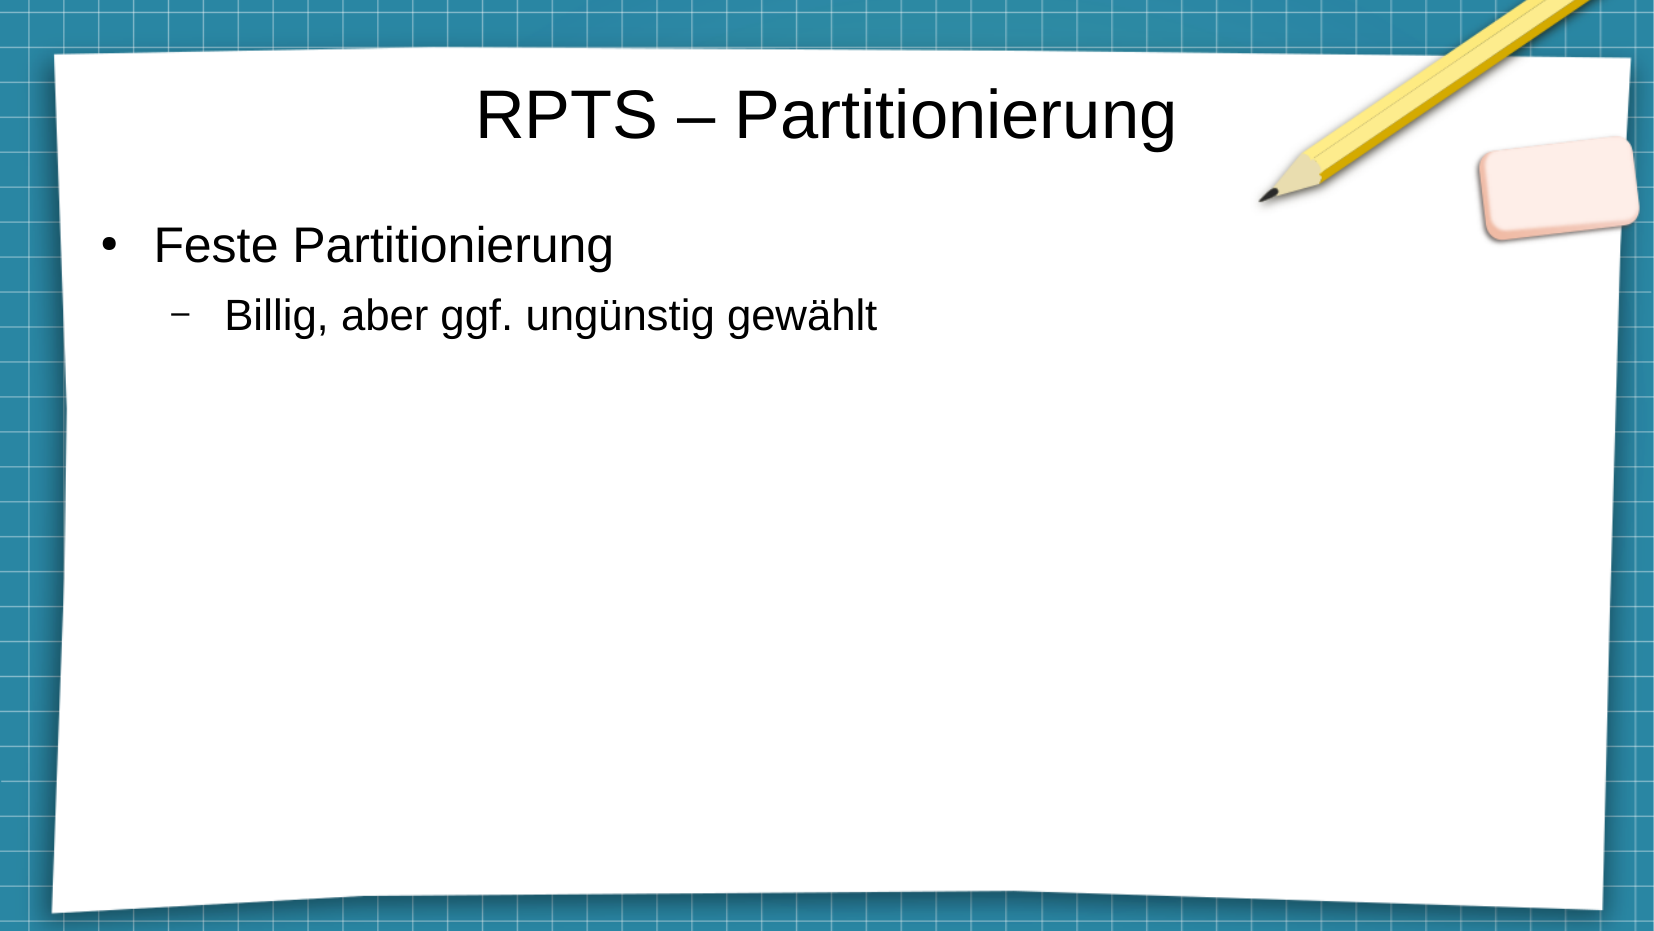

# RPTS – Partitionierung
Feste Partitionierung
Billig, aber ggf. ungünstig gewählt